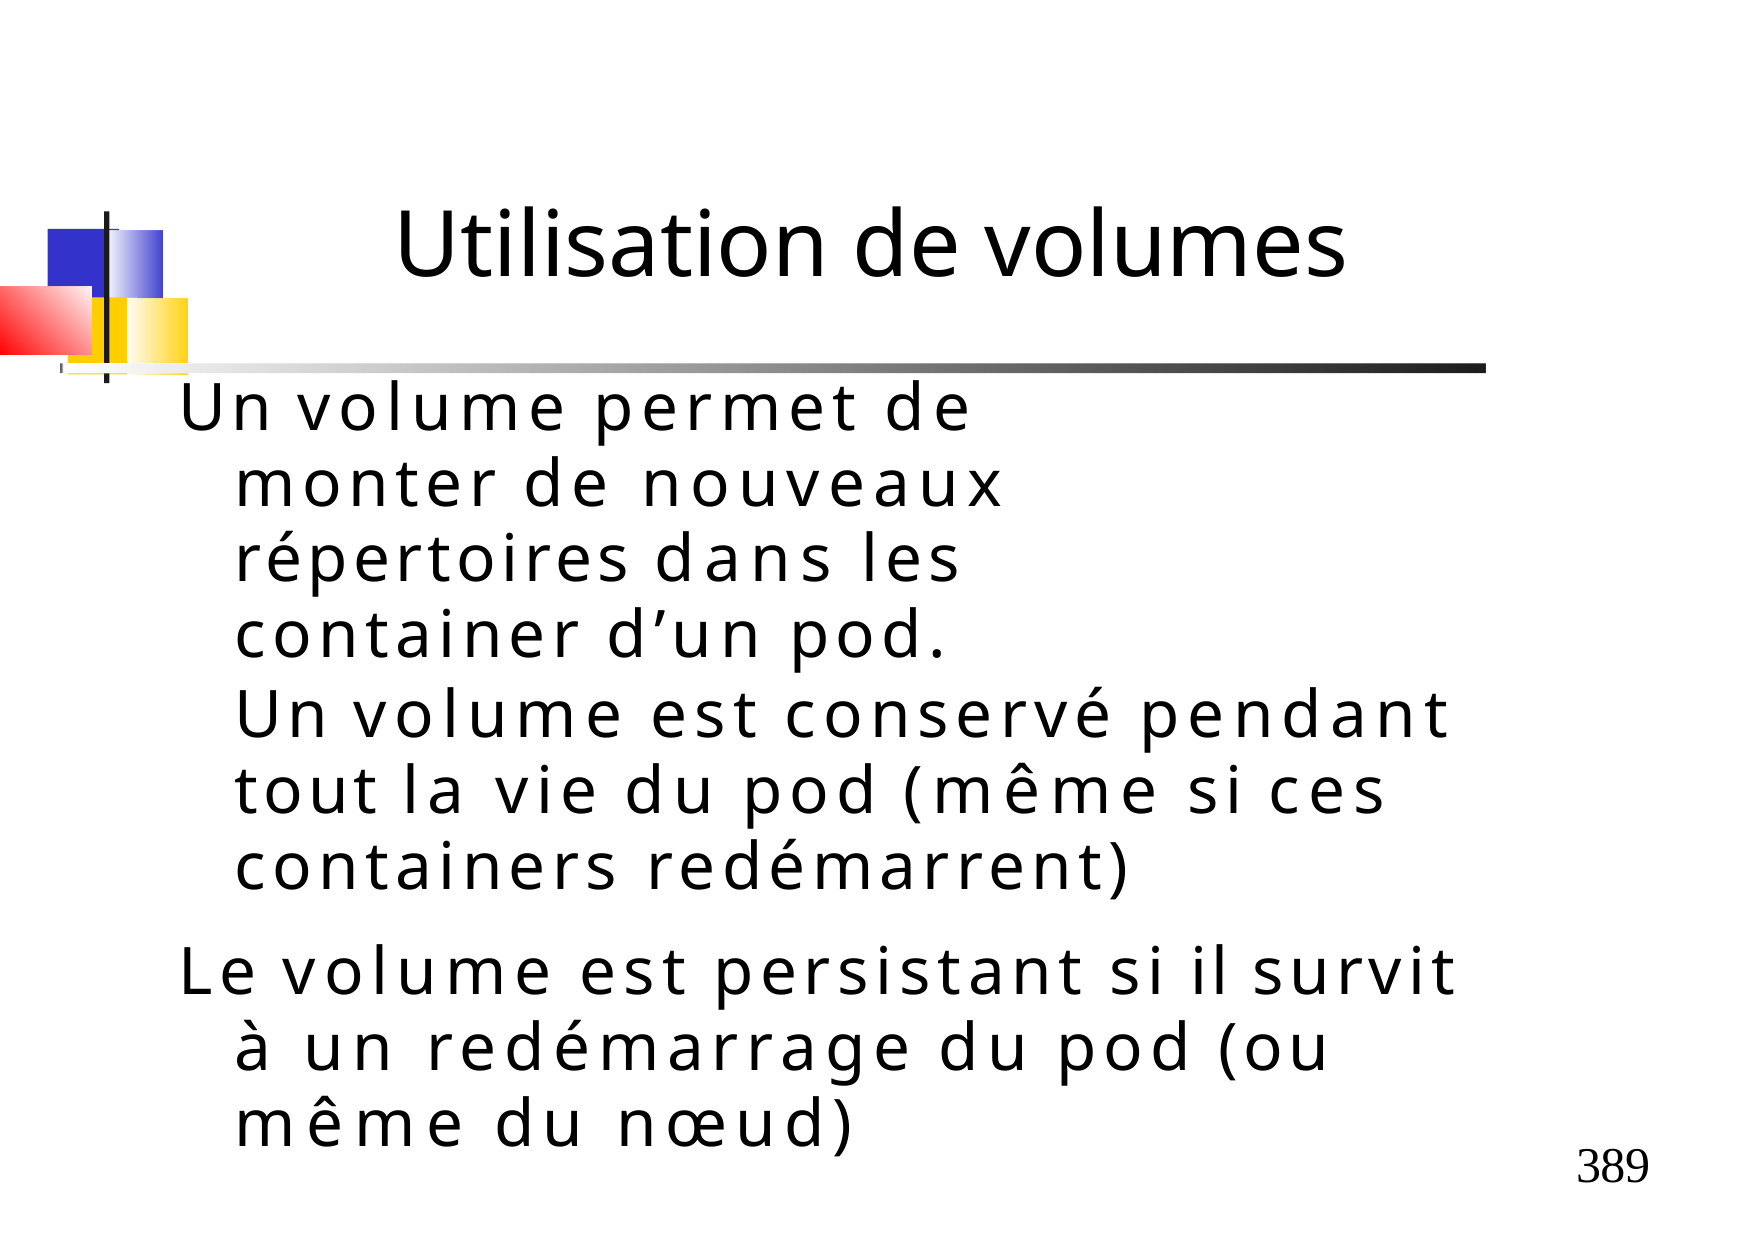

# Utilisation de volumes
Un volume permet de monter de nouveaux répertoires dans les container d’un pod.
Un volume est conservé pendant tout la vie du pod (même si ces containers redémarrent)
Le volume est persistant si il survit à un redémarrage du pod (ou même du nœud)
389